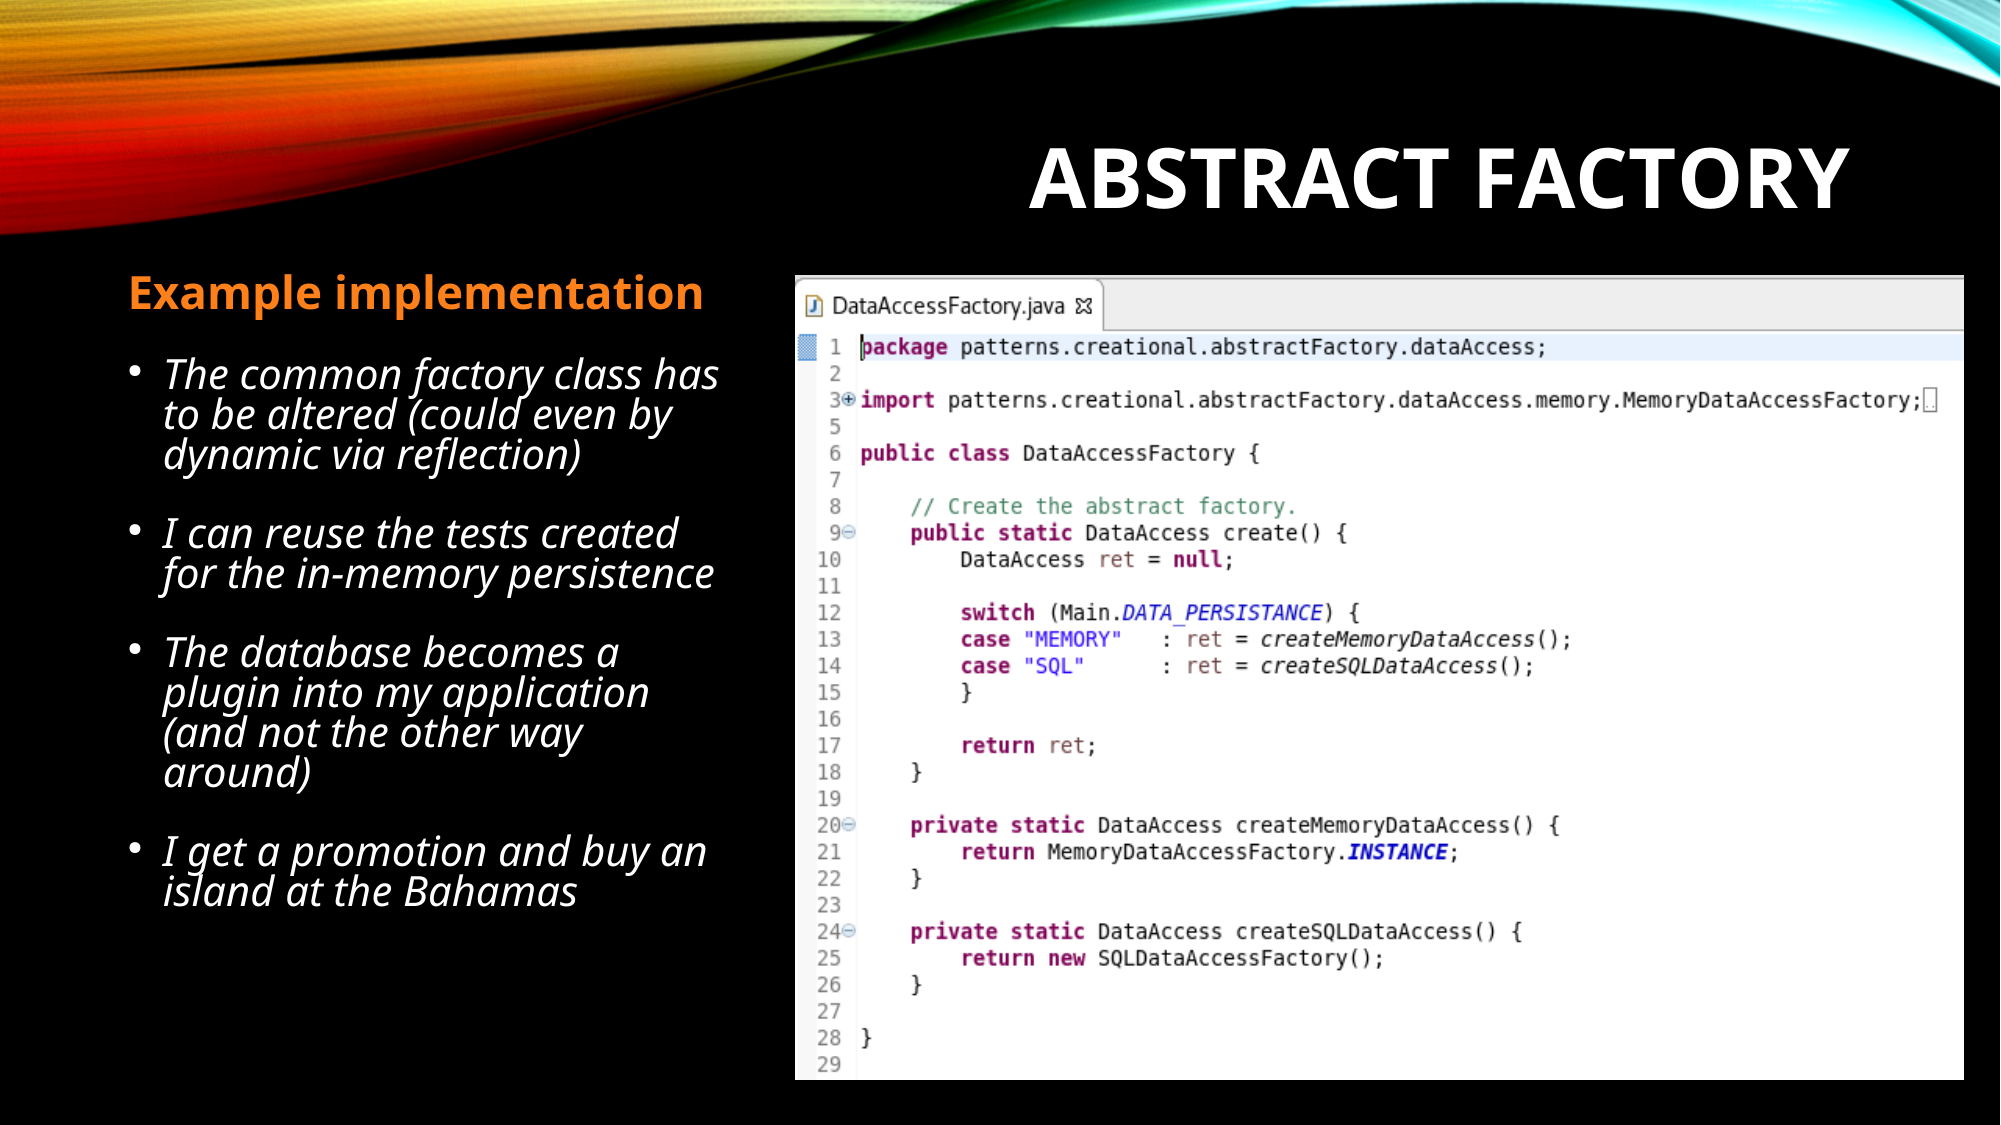

# ABSTRACT FACTORY
Example implementation
The common factory class has to be altered (could even by dynamic via reflection)
I can reuse the tests created for the in-memory persistence
The database becomes a plugin into my application (and not the other way around)
I get a promotion and buy an island at the Bahamas